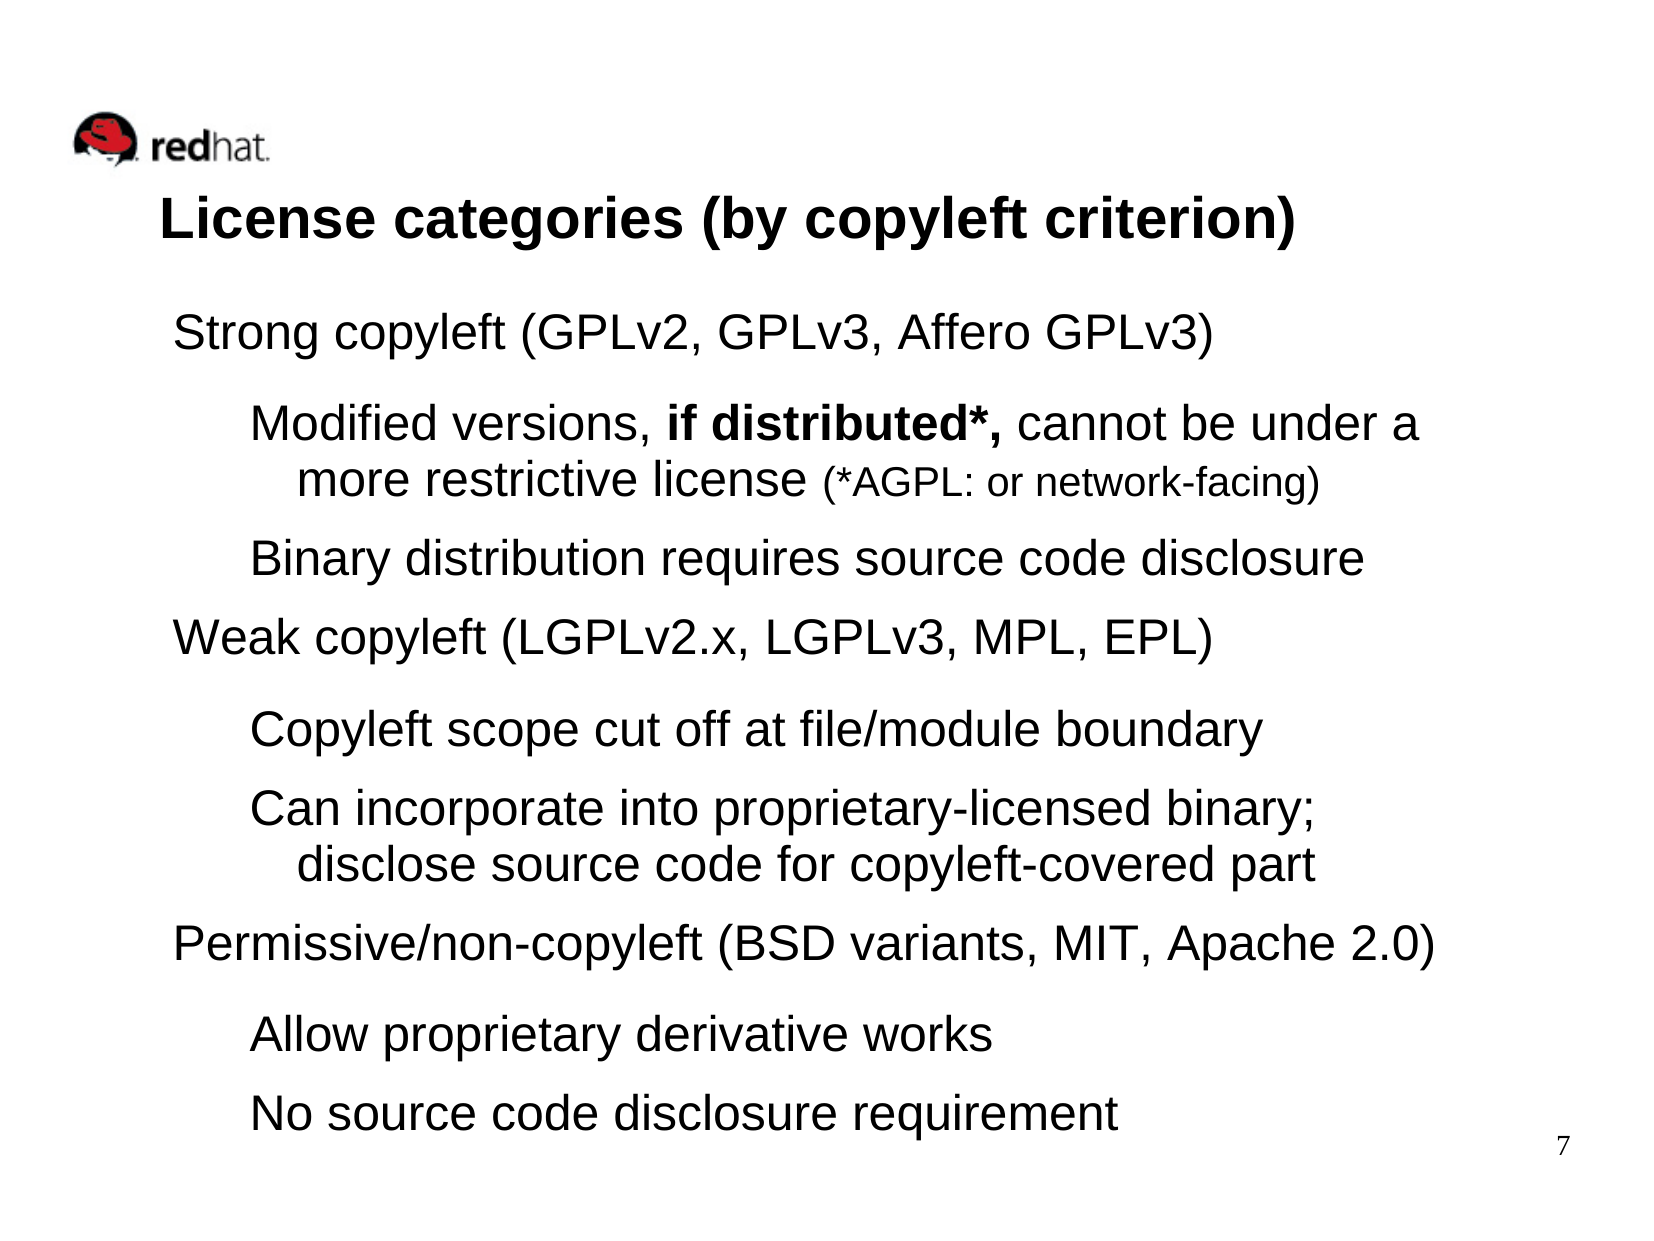

# License categories (by copyleft criterion)
Strong copyleft (GPLv2, GPLv3, Affero GPLv3)
Modified versions, if distributed*, cannot be under a more restrictive license (*AGPL: or network-facing)
Binary distribution requires source code disclosure
Weak copyleft (LGPLv2.x, LGPLv3, MPL, EPL)
Copyleft scope cut off at file/module boundary
Can incorporate into proprietary-licensed binary; disclose source code for copyleft-covered part
Permissive/non-copyleft (BSD variants, MIT, Apache 2.0)
Allow proprietary derivative works
No source code disclosure requirement
7